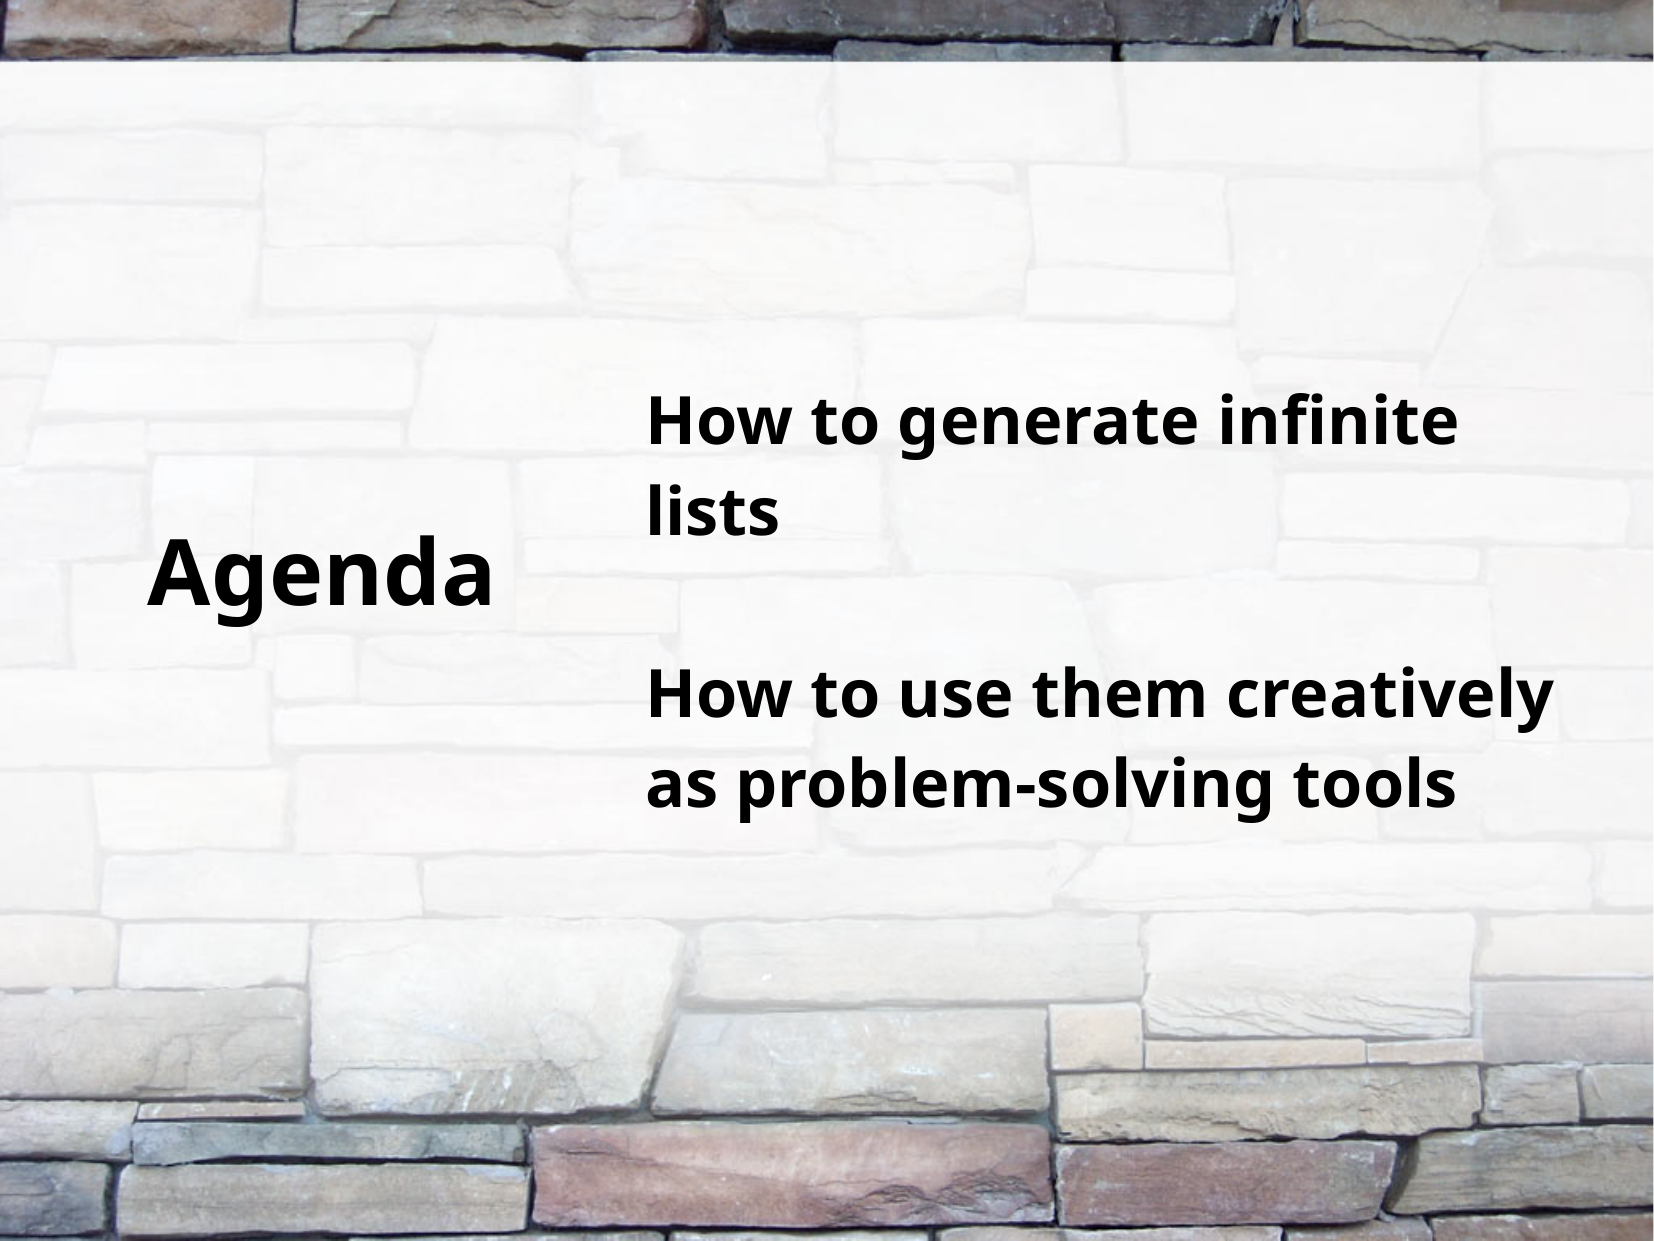

# Agenda
How to generate infinite lists
How to use them creatively as problem-solving tools